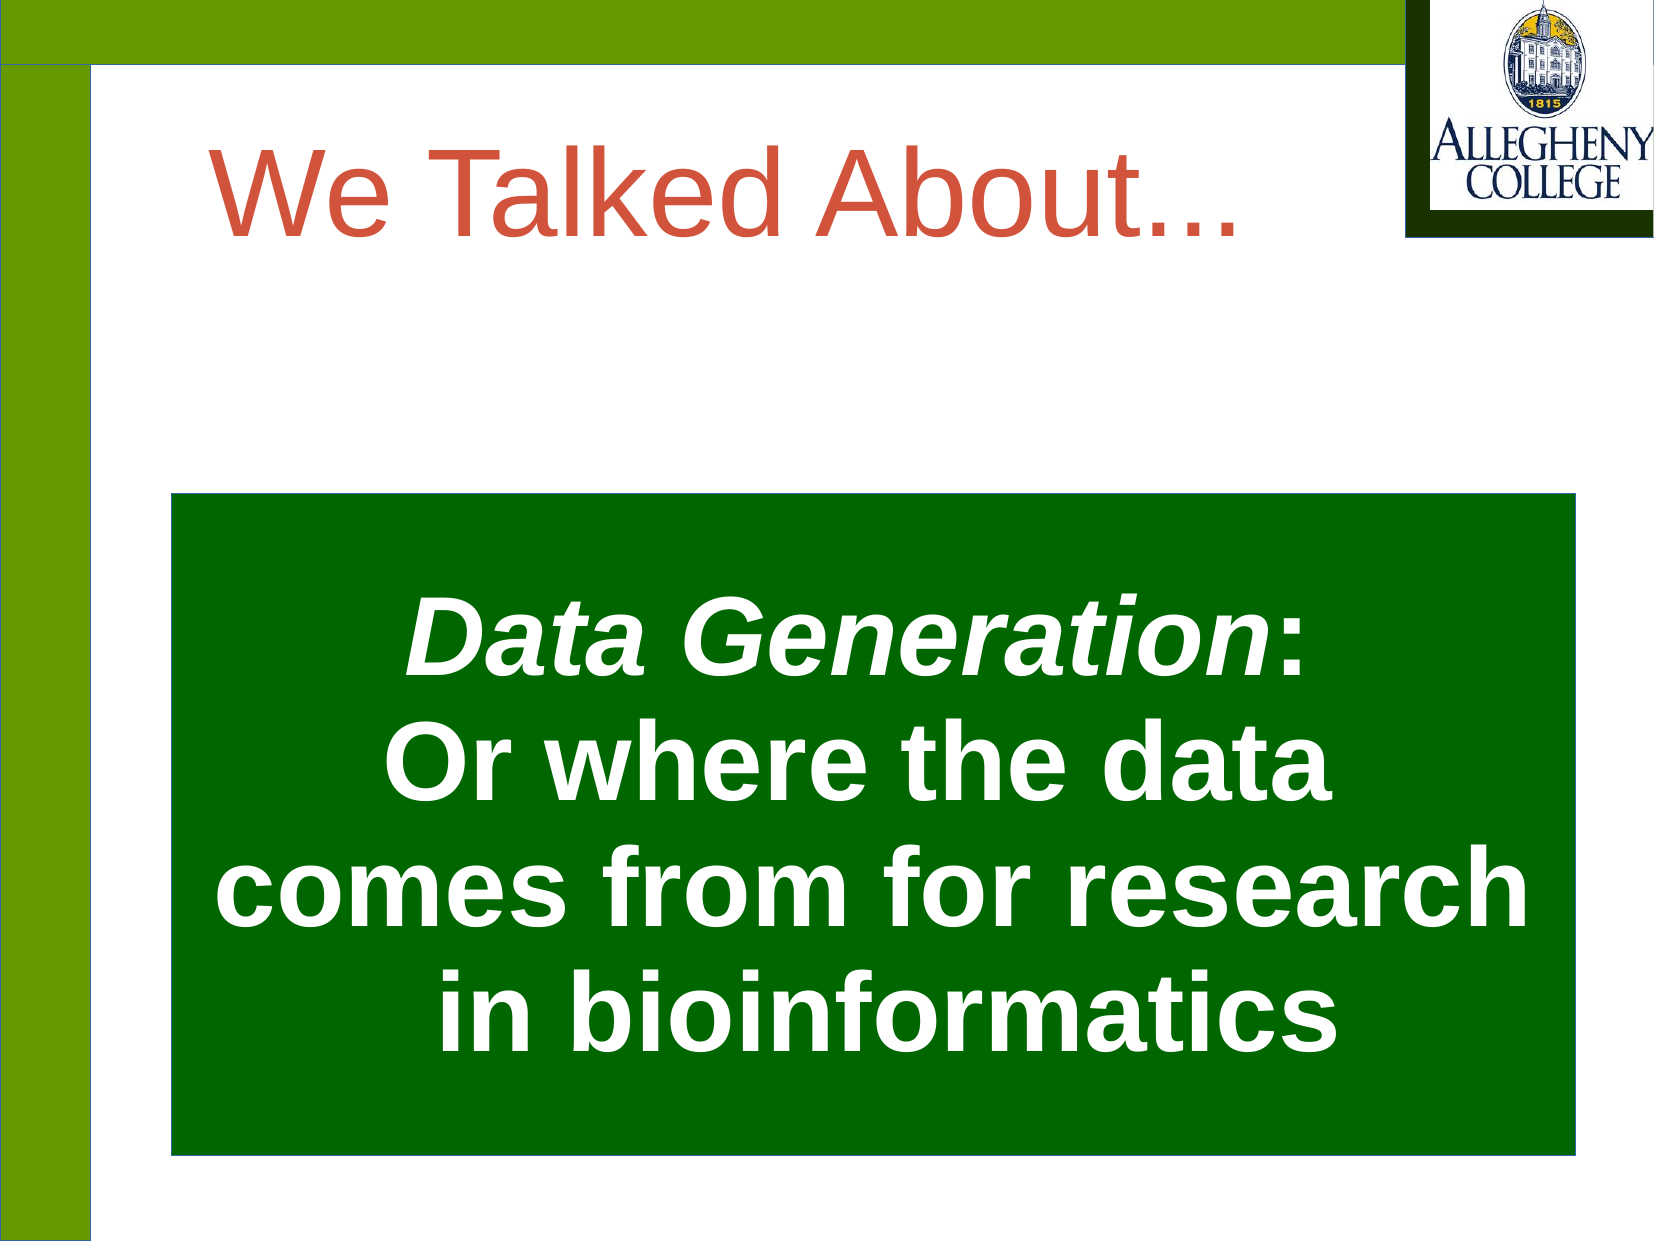

We Talked About...
Data Generation:
Or where the data
comes from for research
 in bioinformatics